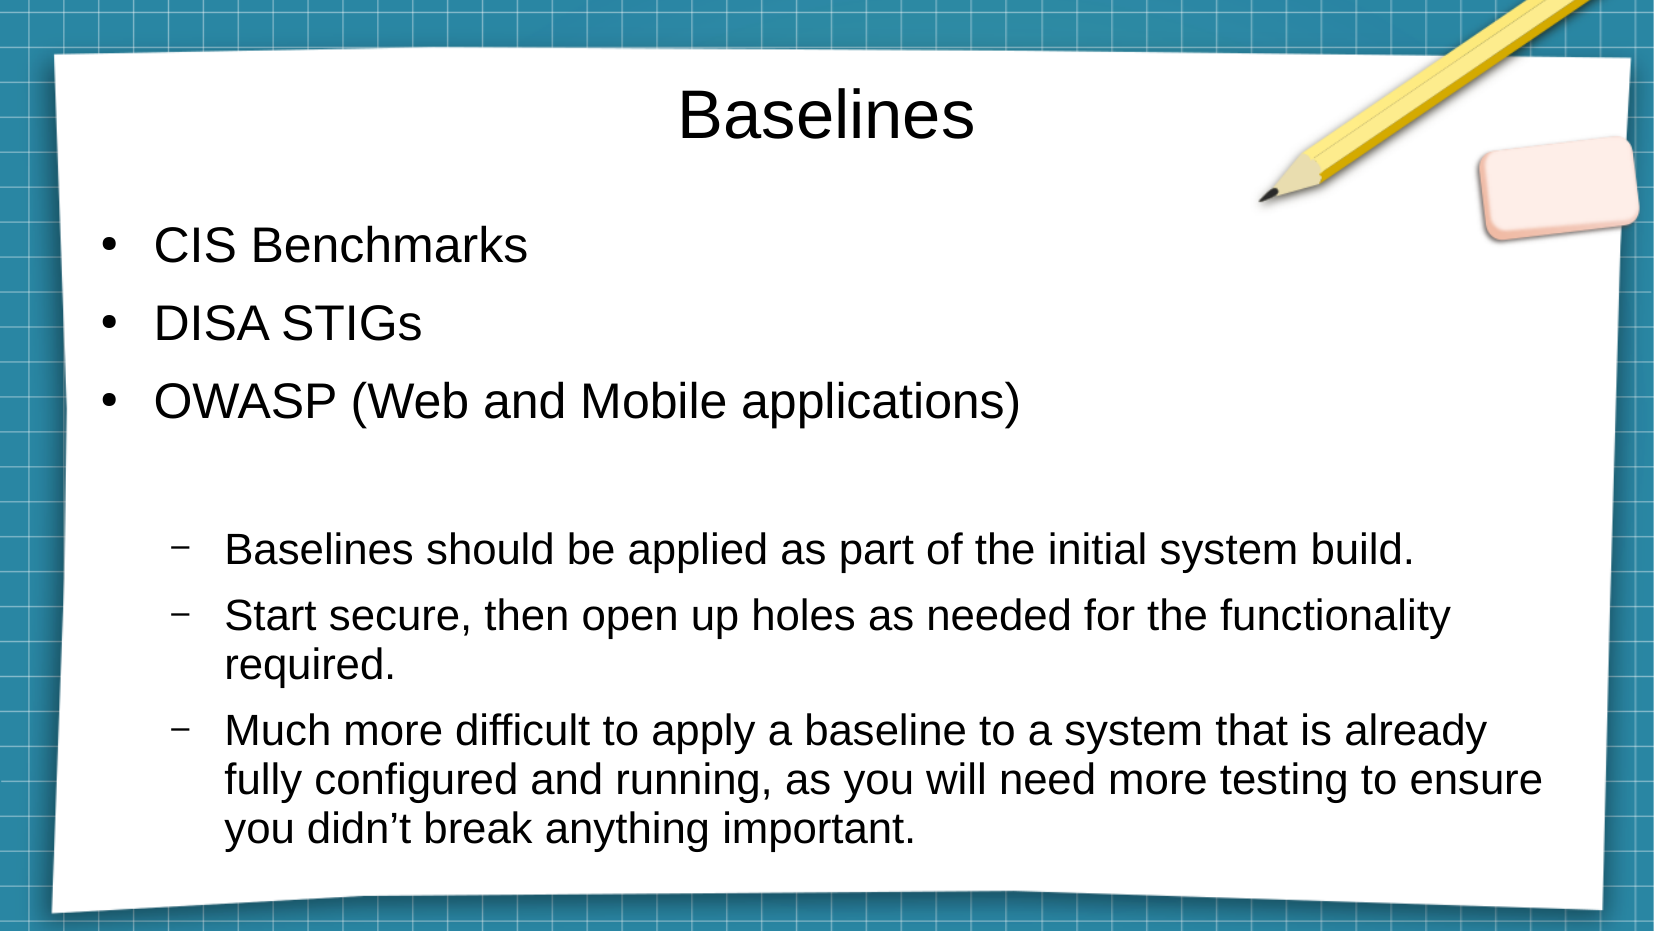

# Baselines
CIS Benchmarks
DISA STIGs
OWASP (Web and Mobile applications)
Baselines should be applied as part of the initial system build.
Start secure, then open up holes as needed for the functionality required.
Much more difficult to apply a baseline to a system that is already fully configured and running, as you will need more testing to ensure you didn’t break anything important.